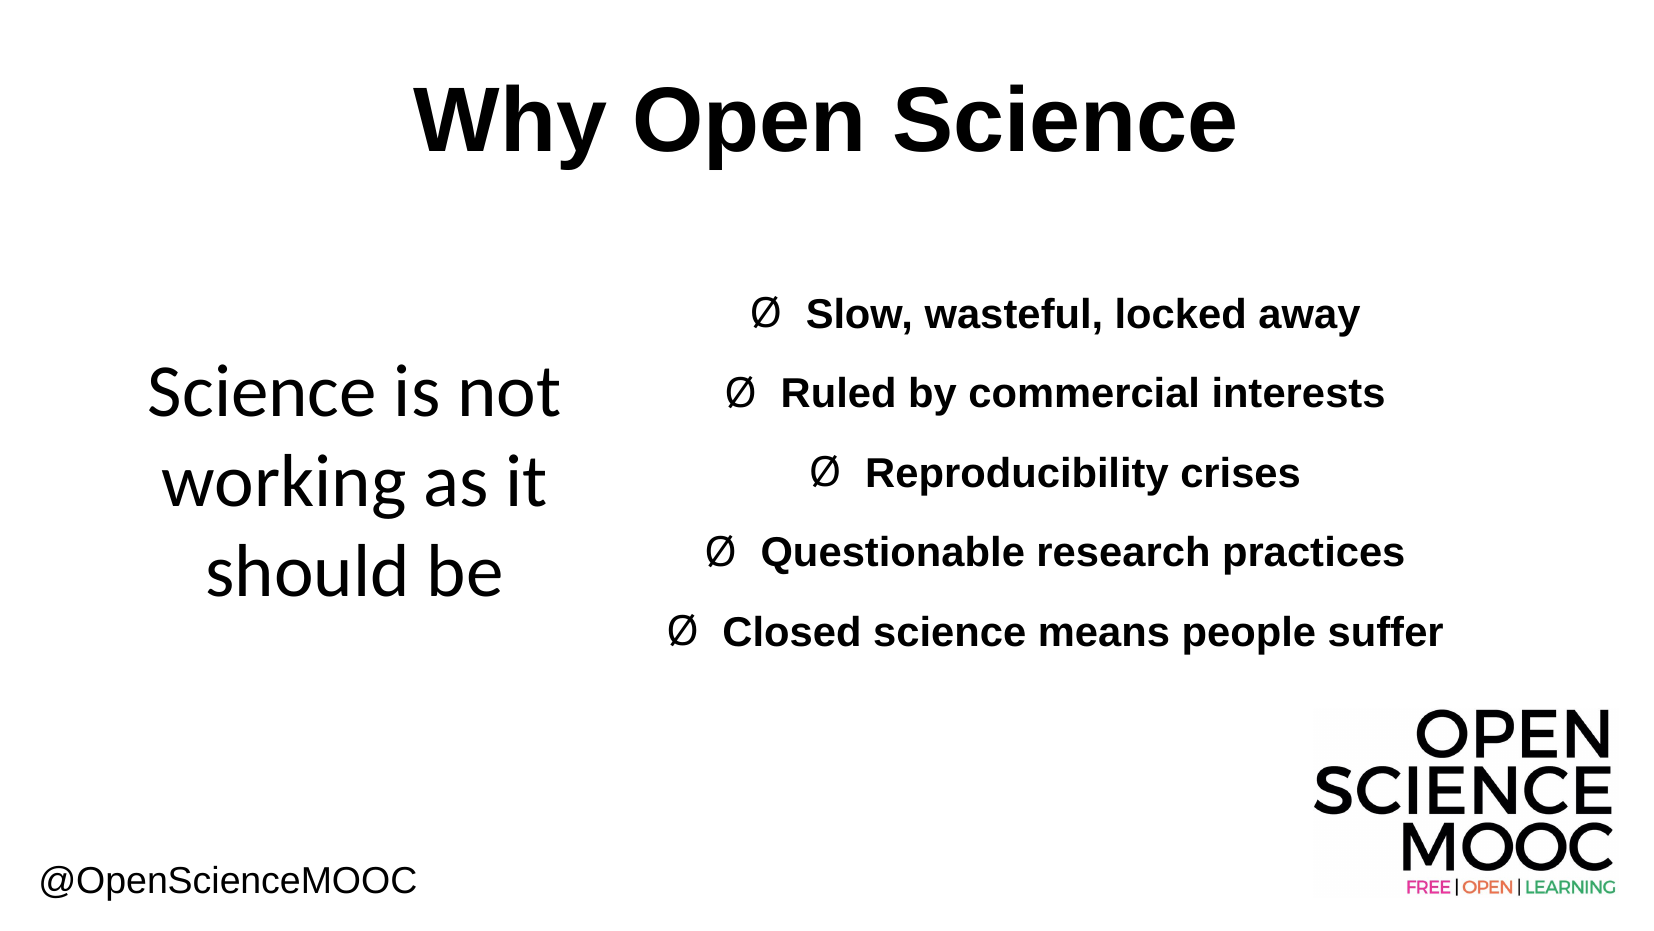

# Why Open Science
Slow, wasteful, locked away
Ruled by commercial interests
Reproducibility crises
Questionable research practices
Closed science means people suffer
Science is not working as it should be
@OpenScienceMOOC